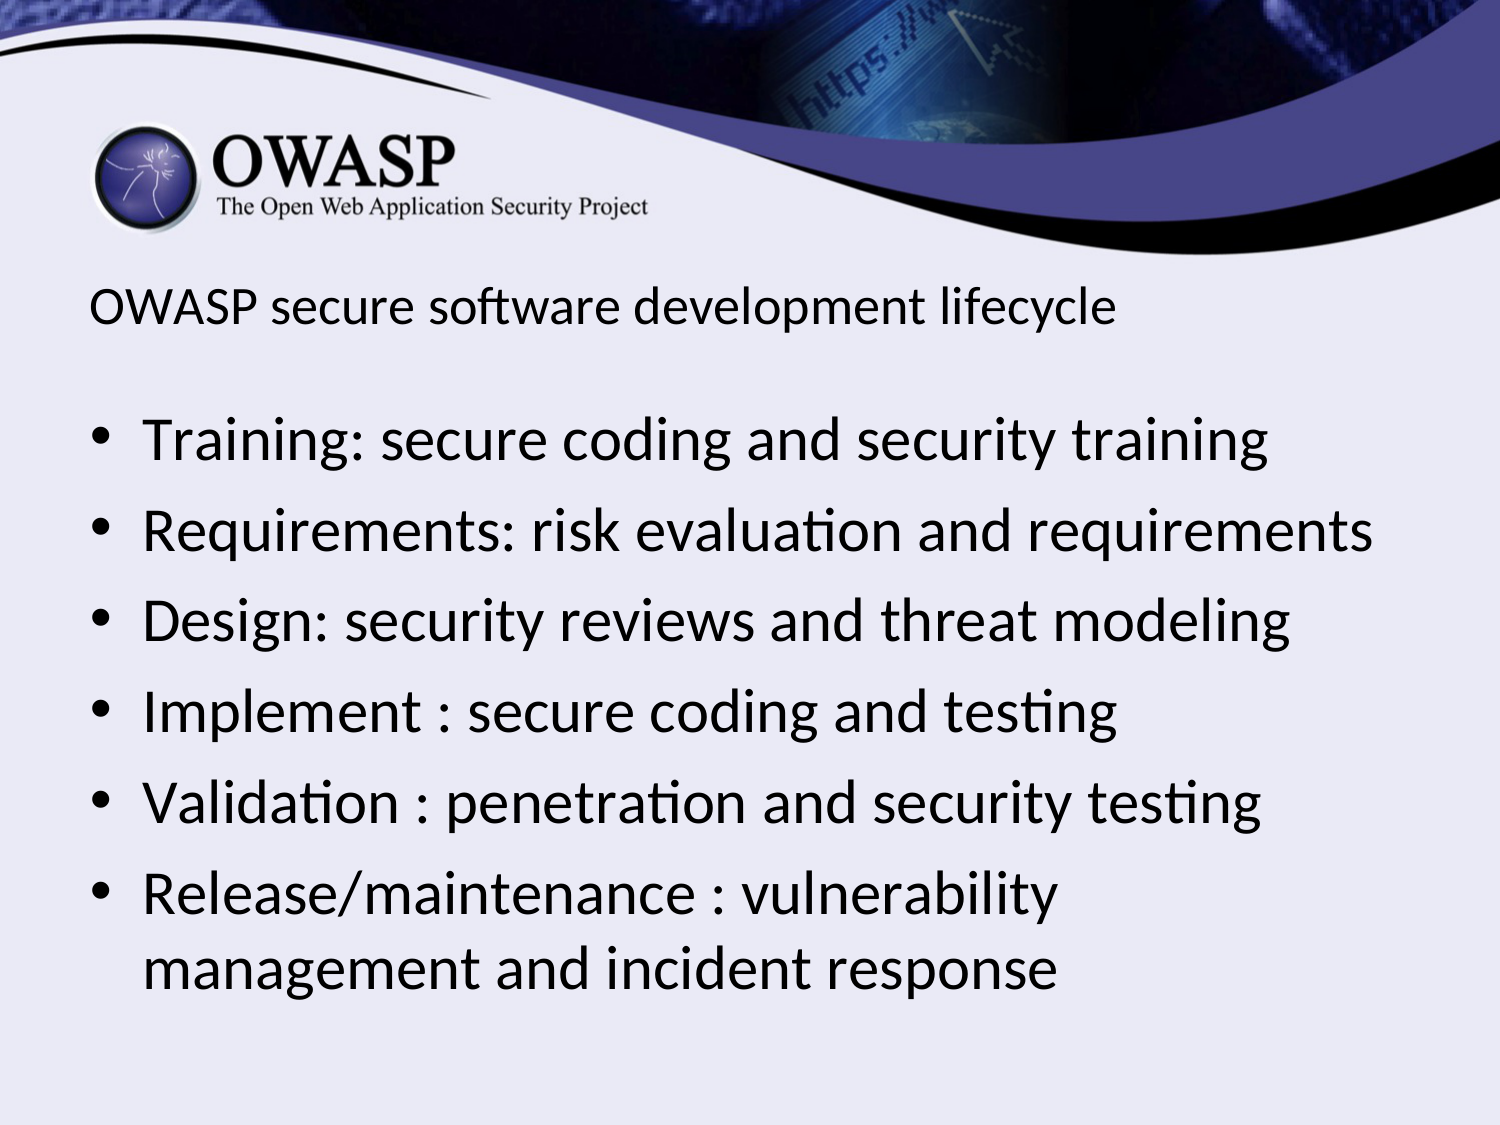

#
OWASP secure software development lifecycle
Training: secure coding and security training
Requirements: risk evaluation and requirements
Design: security reviews and threat modeling
Implement : secure coding and testing
Validation : penetration and security testing
Release/maintenance : vulnerability management and incident response